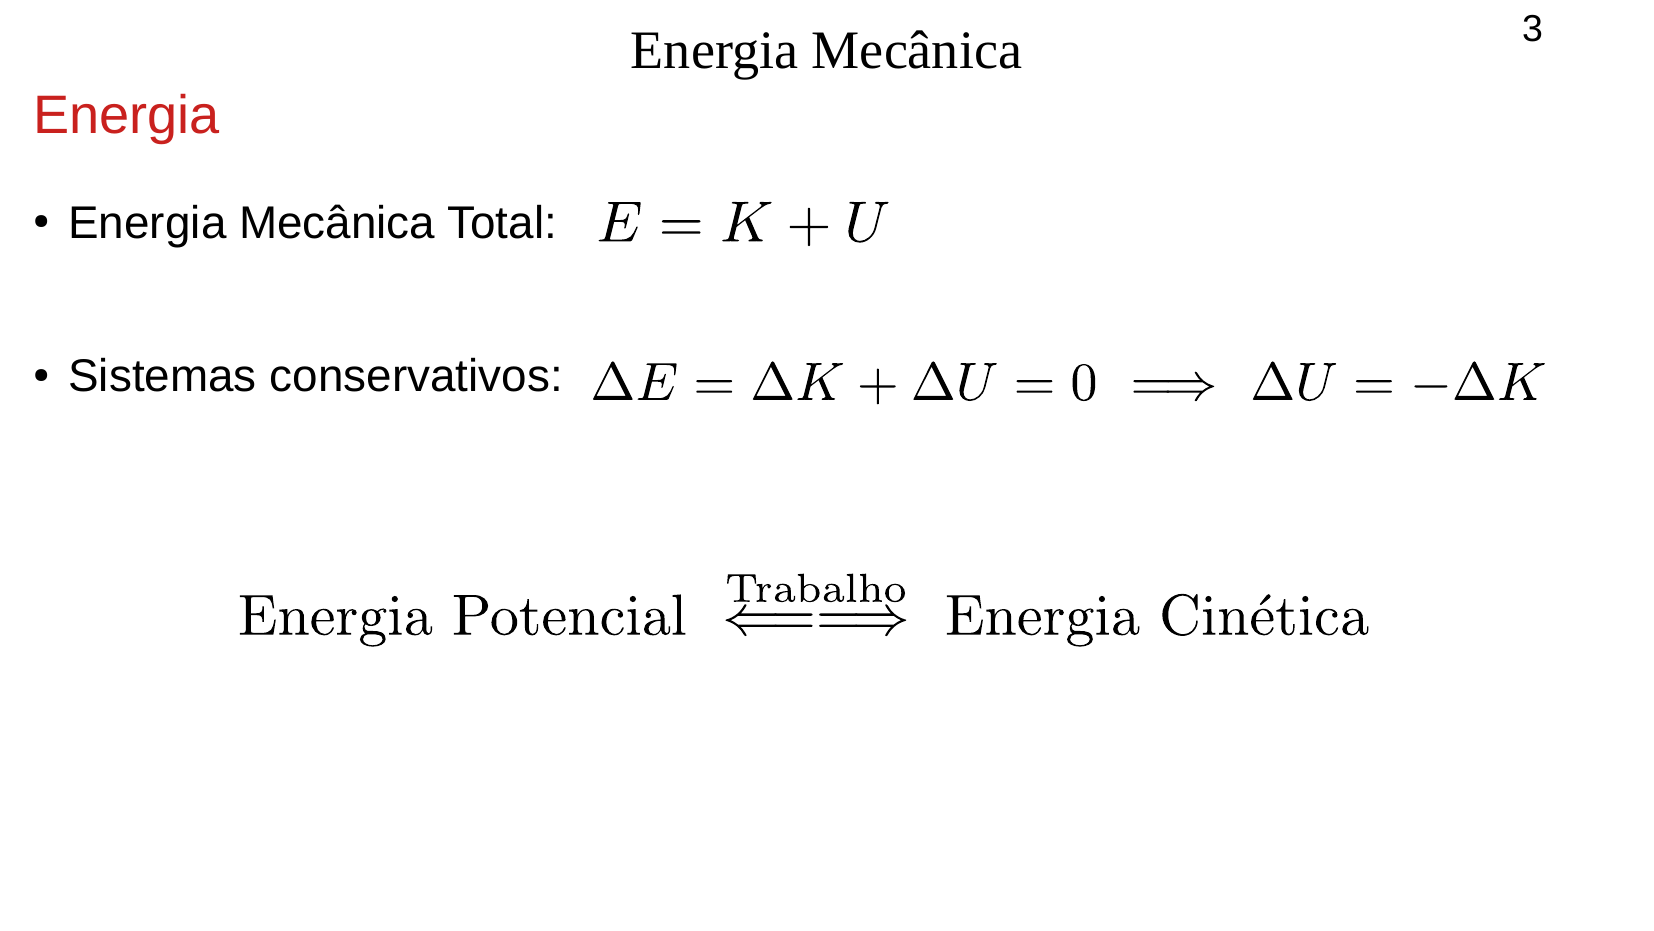

Energia Mecânica
Energia
Energia Mecânica Total:
Sistemas conservativos: